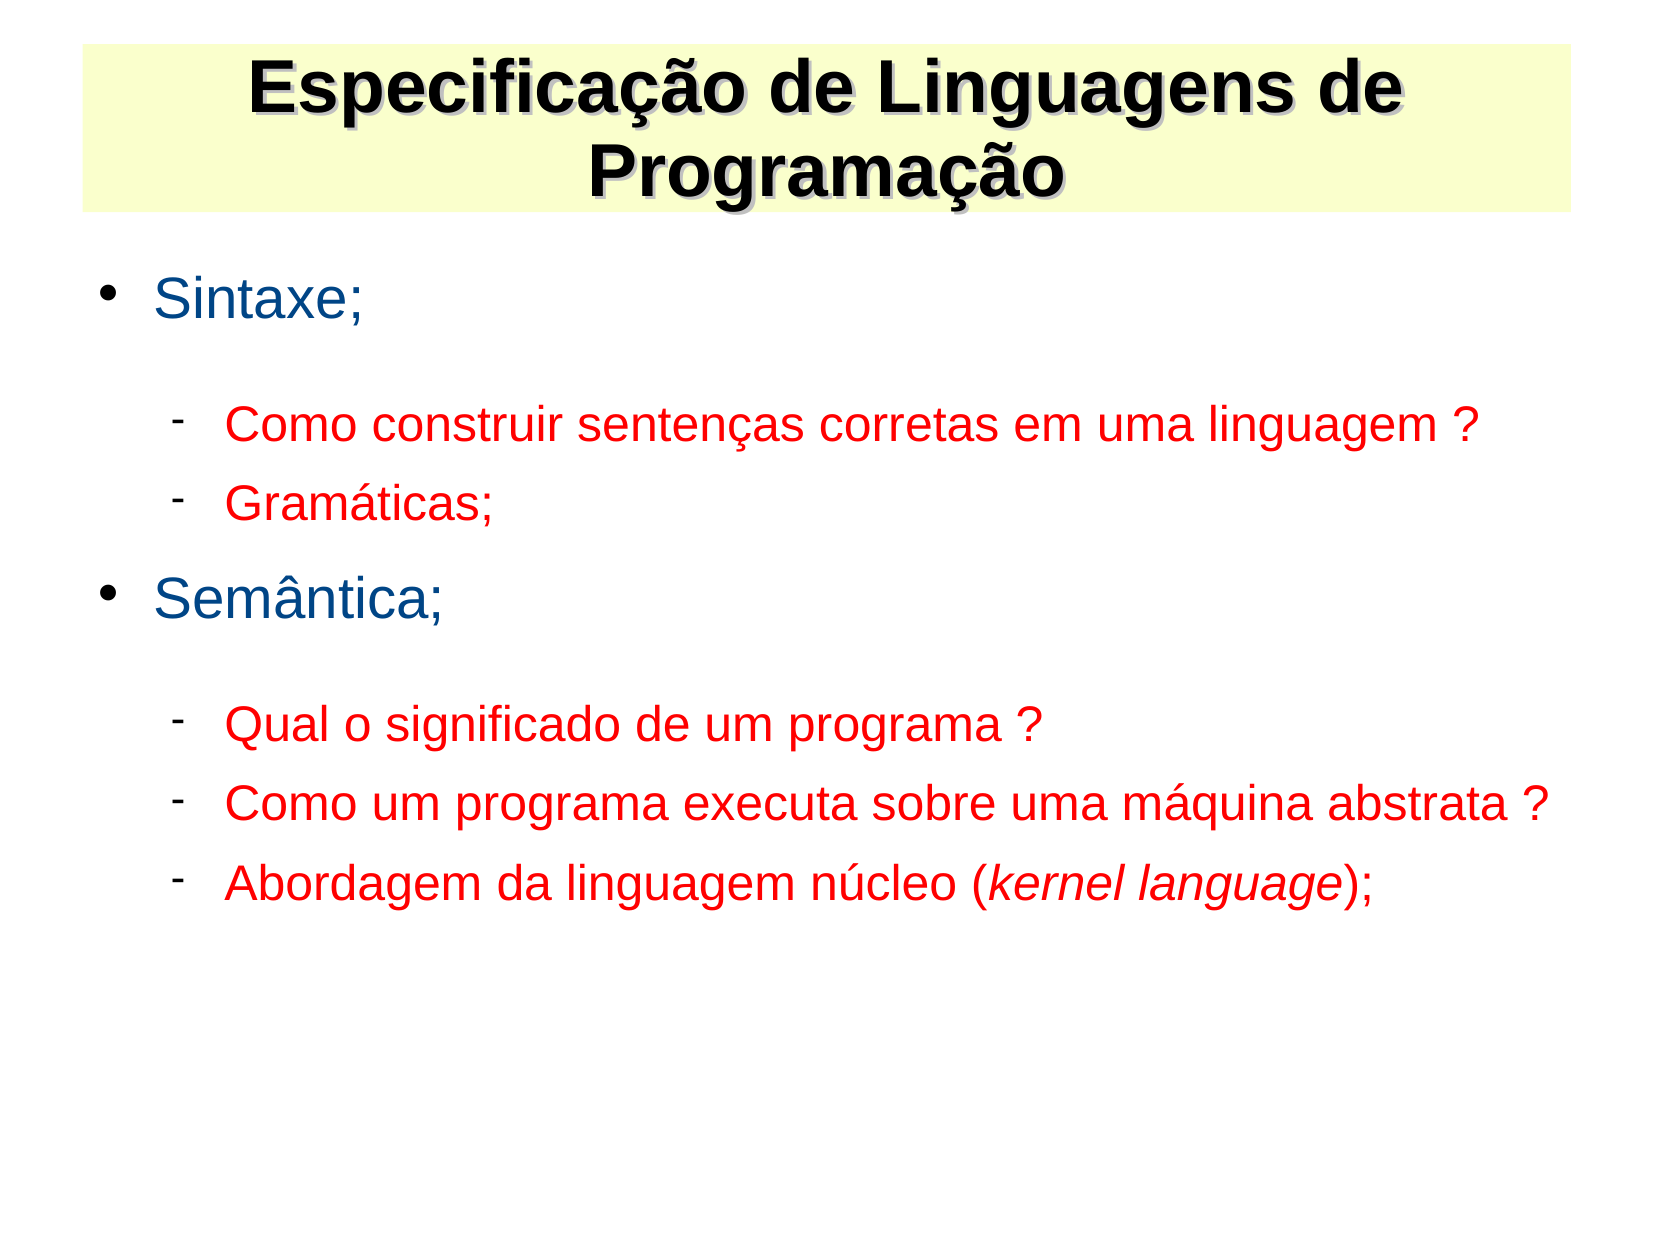

# Especificação de Linguagens de Programação
Sintaxe;
Como construir sentenças corretas em uma linguagem ?
Gramáticas;
Semântica;
Qual o significado de um programa ?
Como um programa executa sobre uma máquina abstrata ?
Abordagem da linguagem núcleo (kernel language);